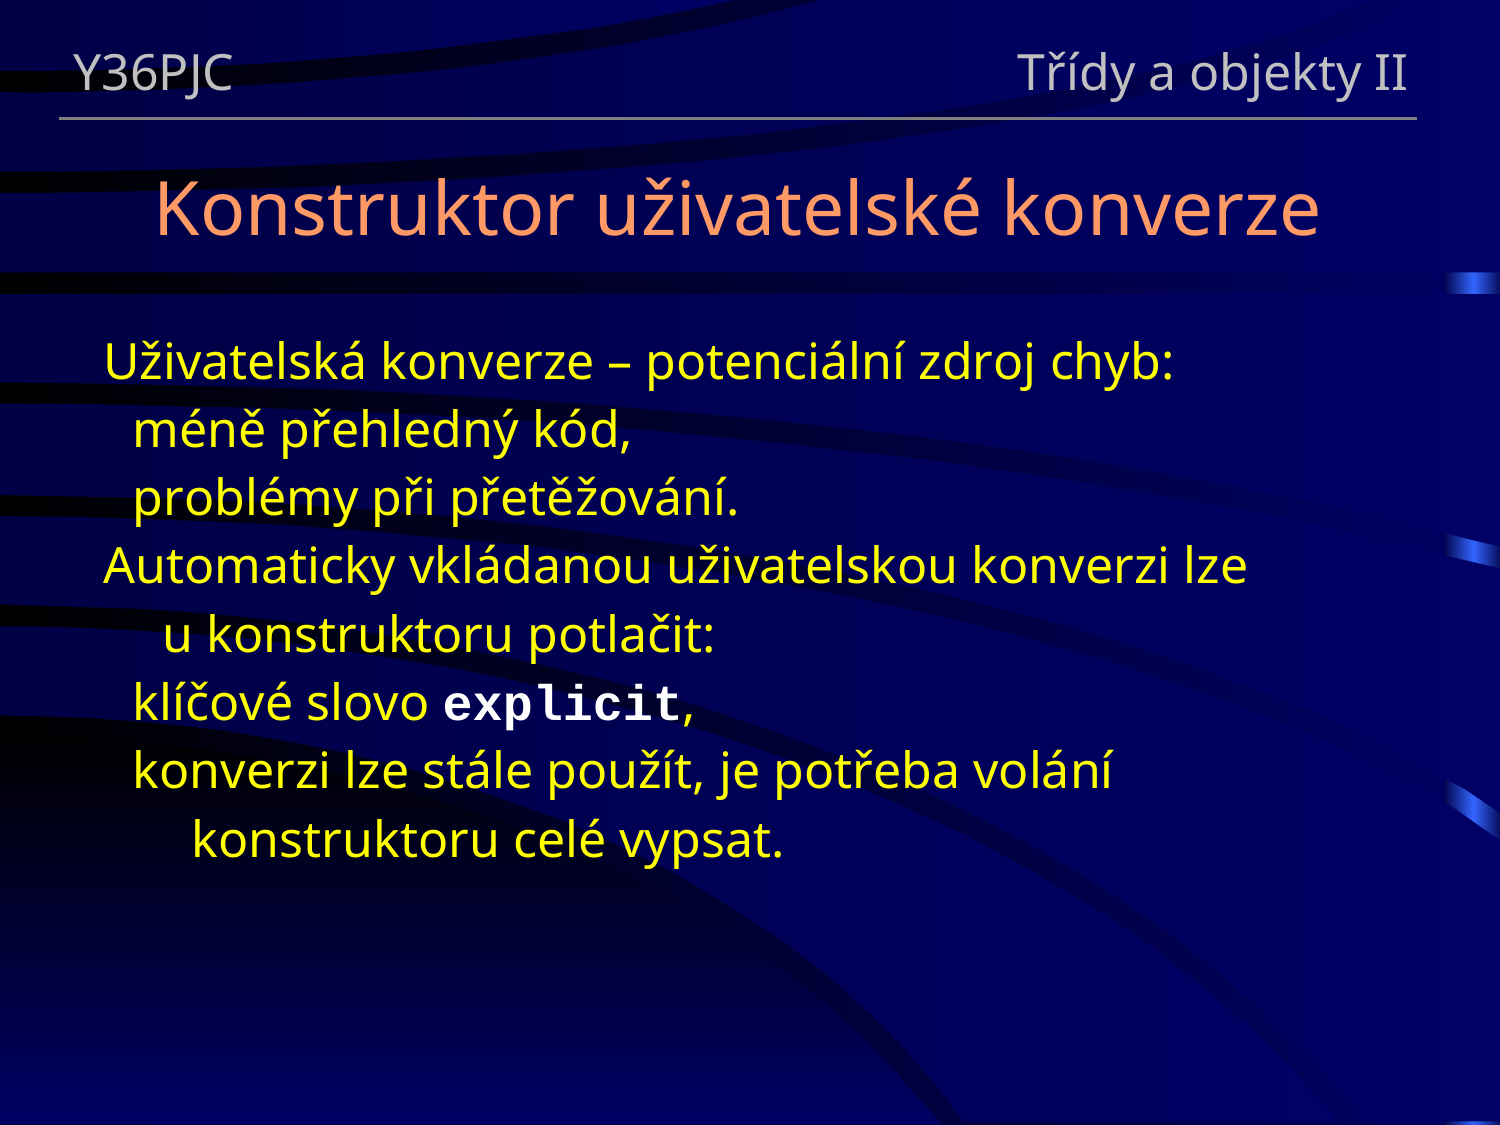

Y36PJC
Třídy a objekty II
Konstruktor uživatelské konverze
Uživatelská konverze – potenciální zdroj chyb:
méně přehledný kód,
problémy při přetěžování.
Automaticky vkládanou uživatelskou konverzi lze u konstruktoru potlačit:
klíčové slovo explicit,
konverzi lze stále použít, je potřeba volání konstruktoru celé vypsat.